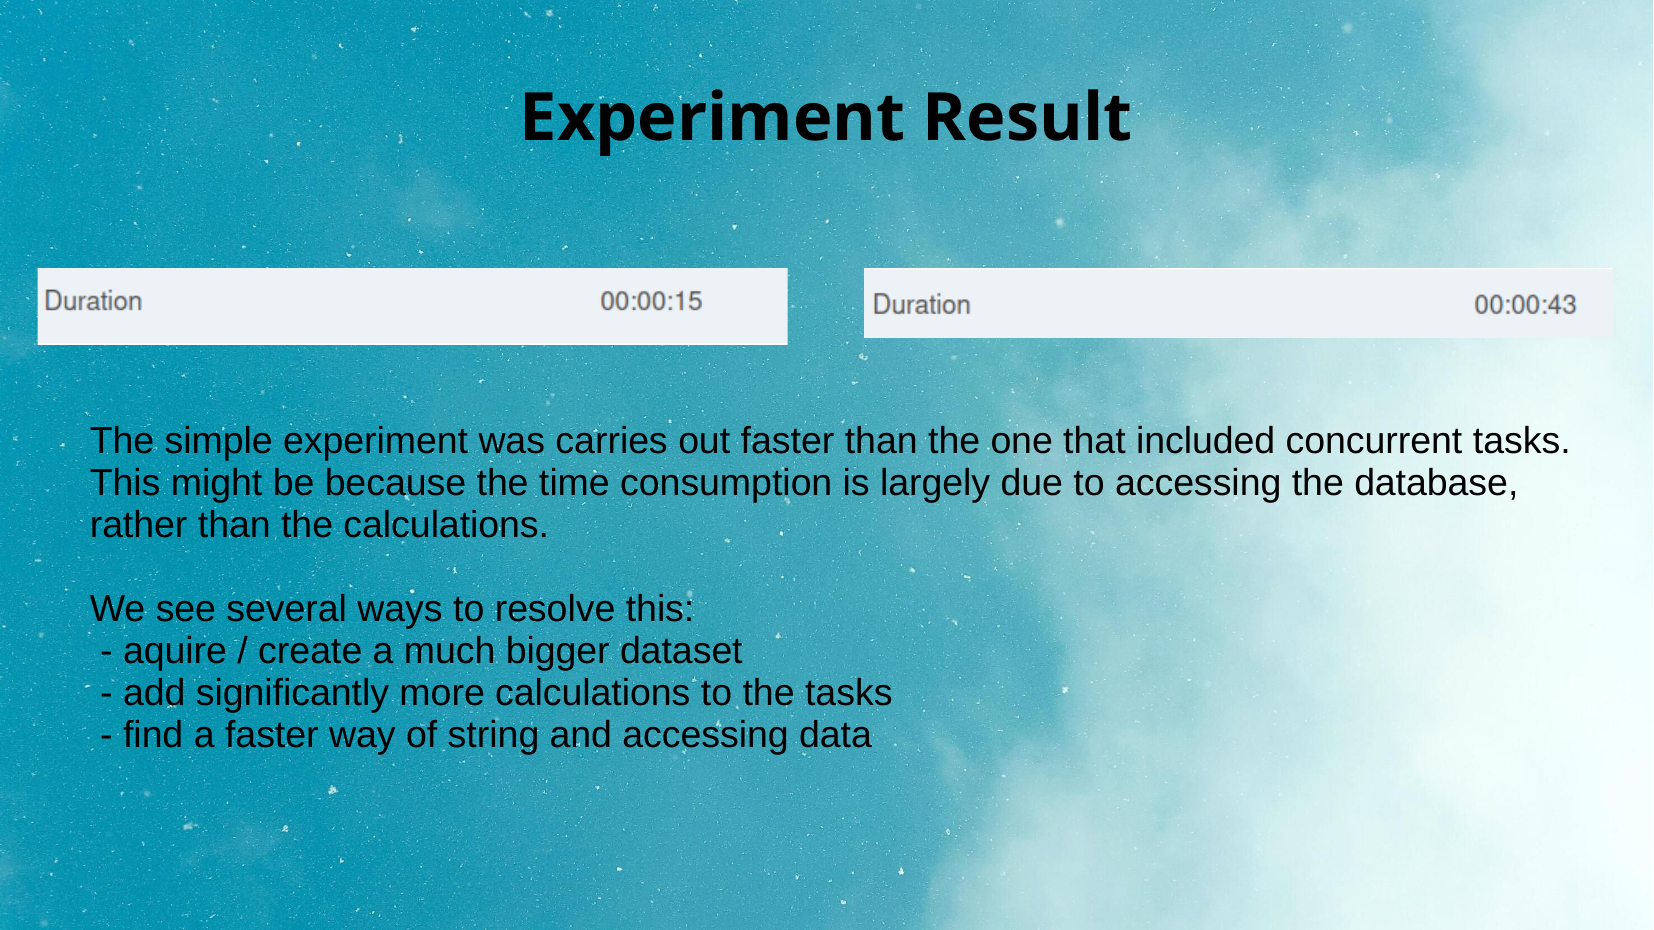

# Experiment Result
The simple experiment was carries out faster than the one that included concurrent tasks. This might be because the time consumption is largely due to accessing the database, rather than the calculations.
We see several ways to resolve this:
 - aquire / create a much bigger dataset
 - add significantly more calculations to the tasks
 - find a faster way of string and accessing data